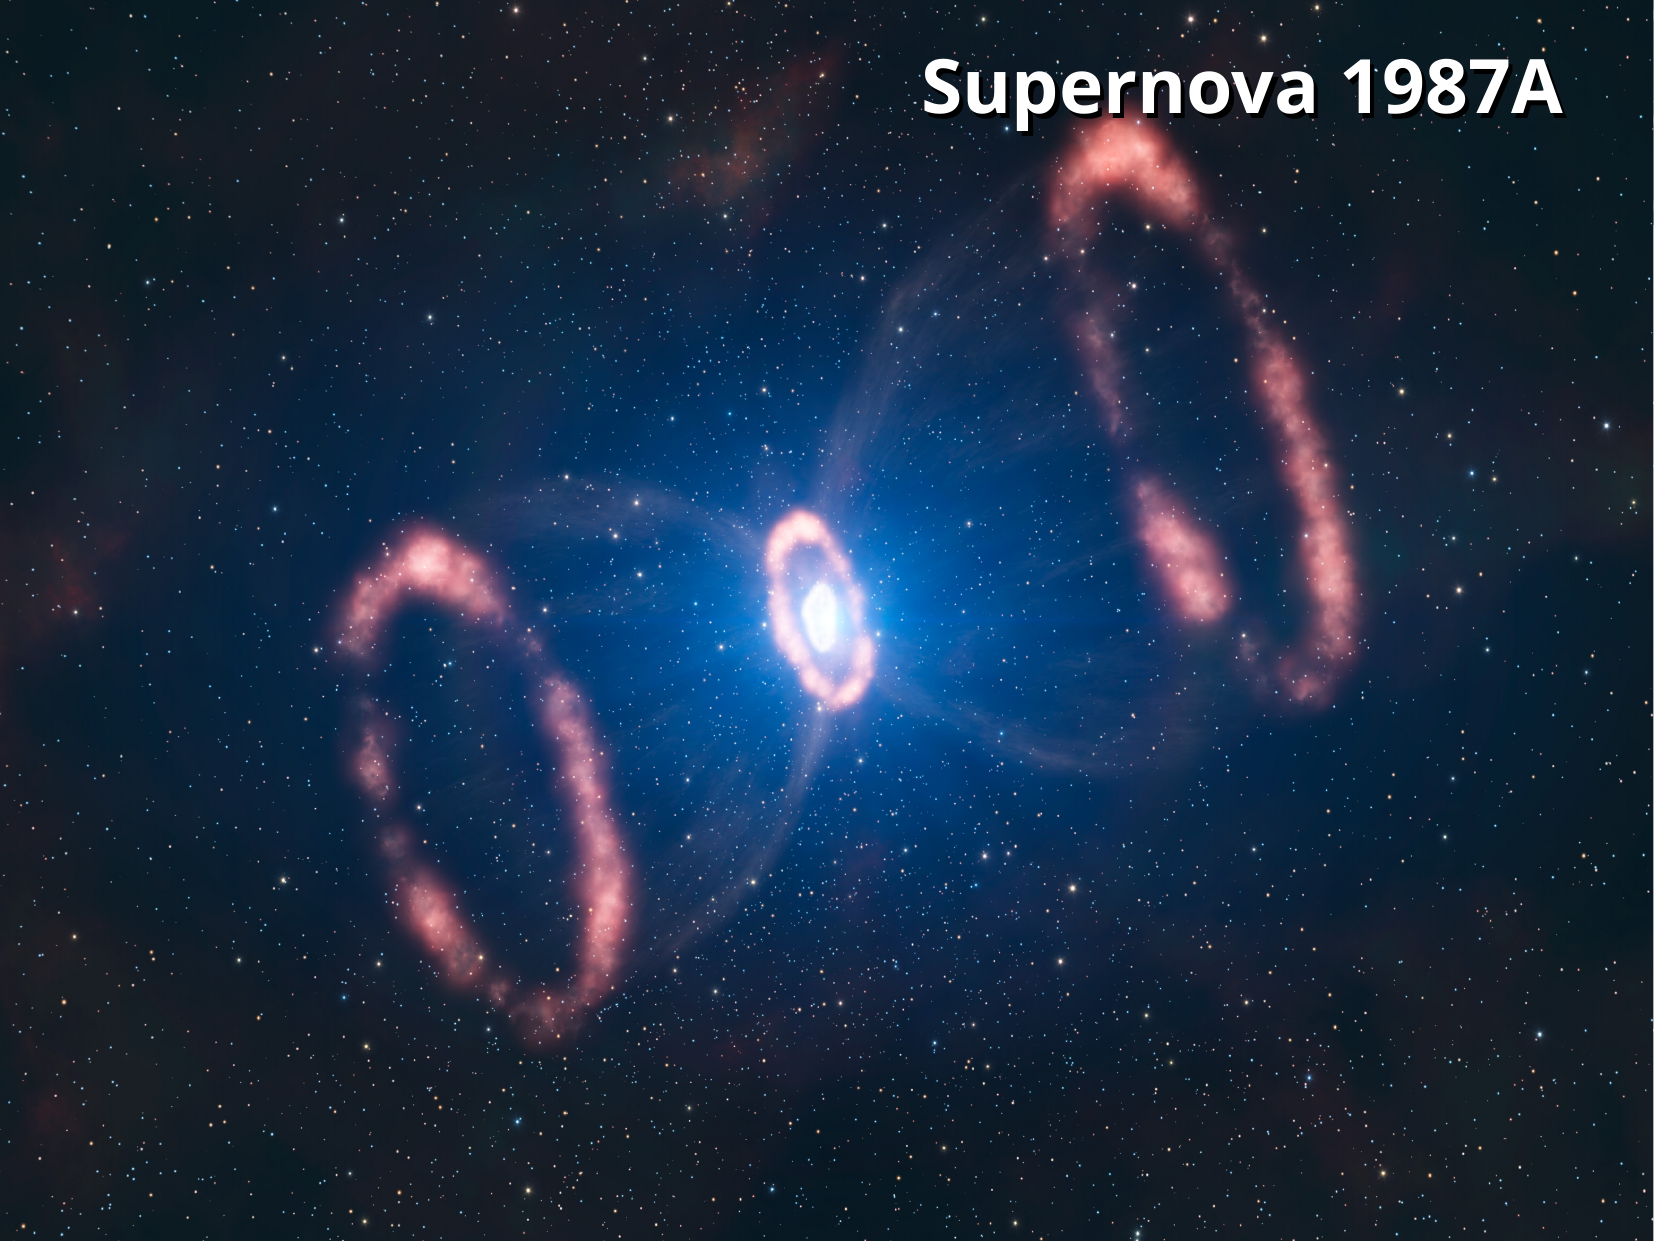

# Supernova 1987A
Oct 16, 2019
Asorey IPAC 2019 U02C04
30